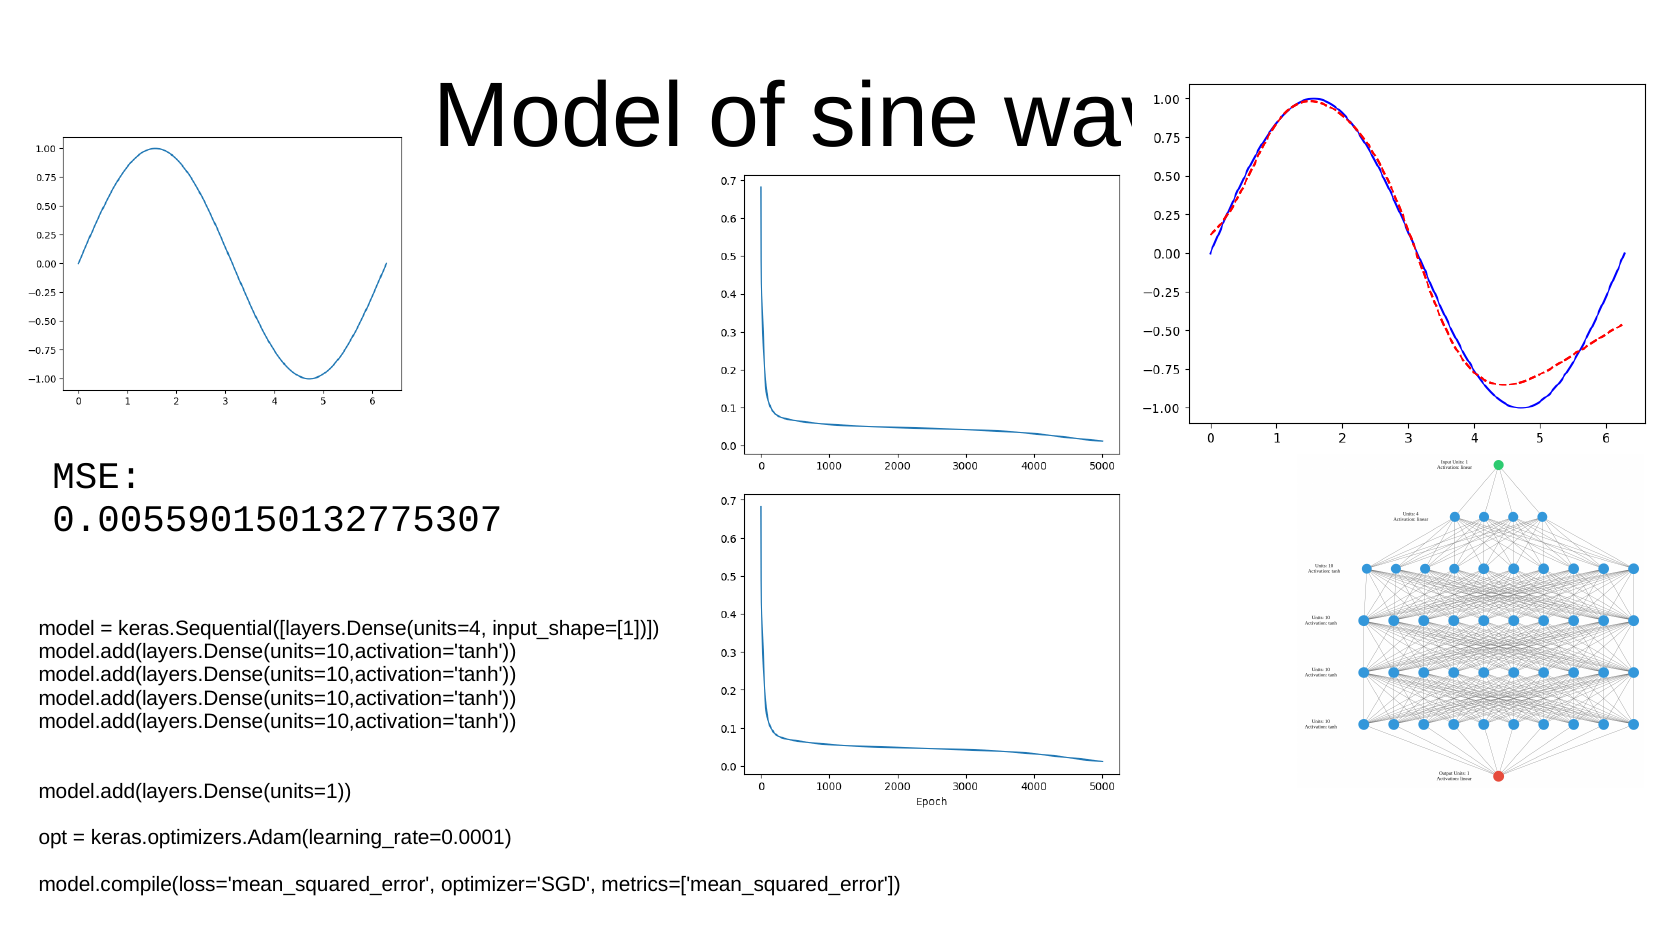

# Model of sine wave
mean_squared_error
MSE:
0.005590150132775307
model = keras.Sequential([layers.Dense(units=4, input_shape=[1])])
model.add(layers.Dense(units=10,activation='tanh'))
model.add(layers.Dense(units=10,activation='tanh'))
model.add(layers.Dense(units=10,activation='tanh'))
model.add(layers.Dense(units=10,activation='tanh'))
model.add(layers.Dense(units=1))
opt = keras.optimizers.Adam(learning_rate=0.0001)
model.compile(loss='mean_squared_error', optimizer='SGD', metrics=['mean_squared_error'])
loss